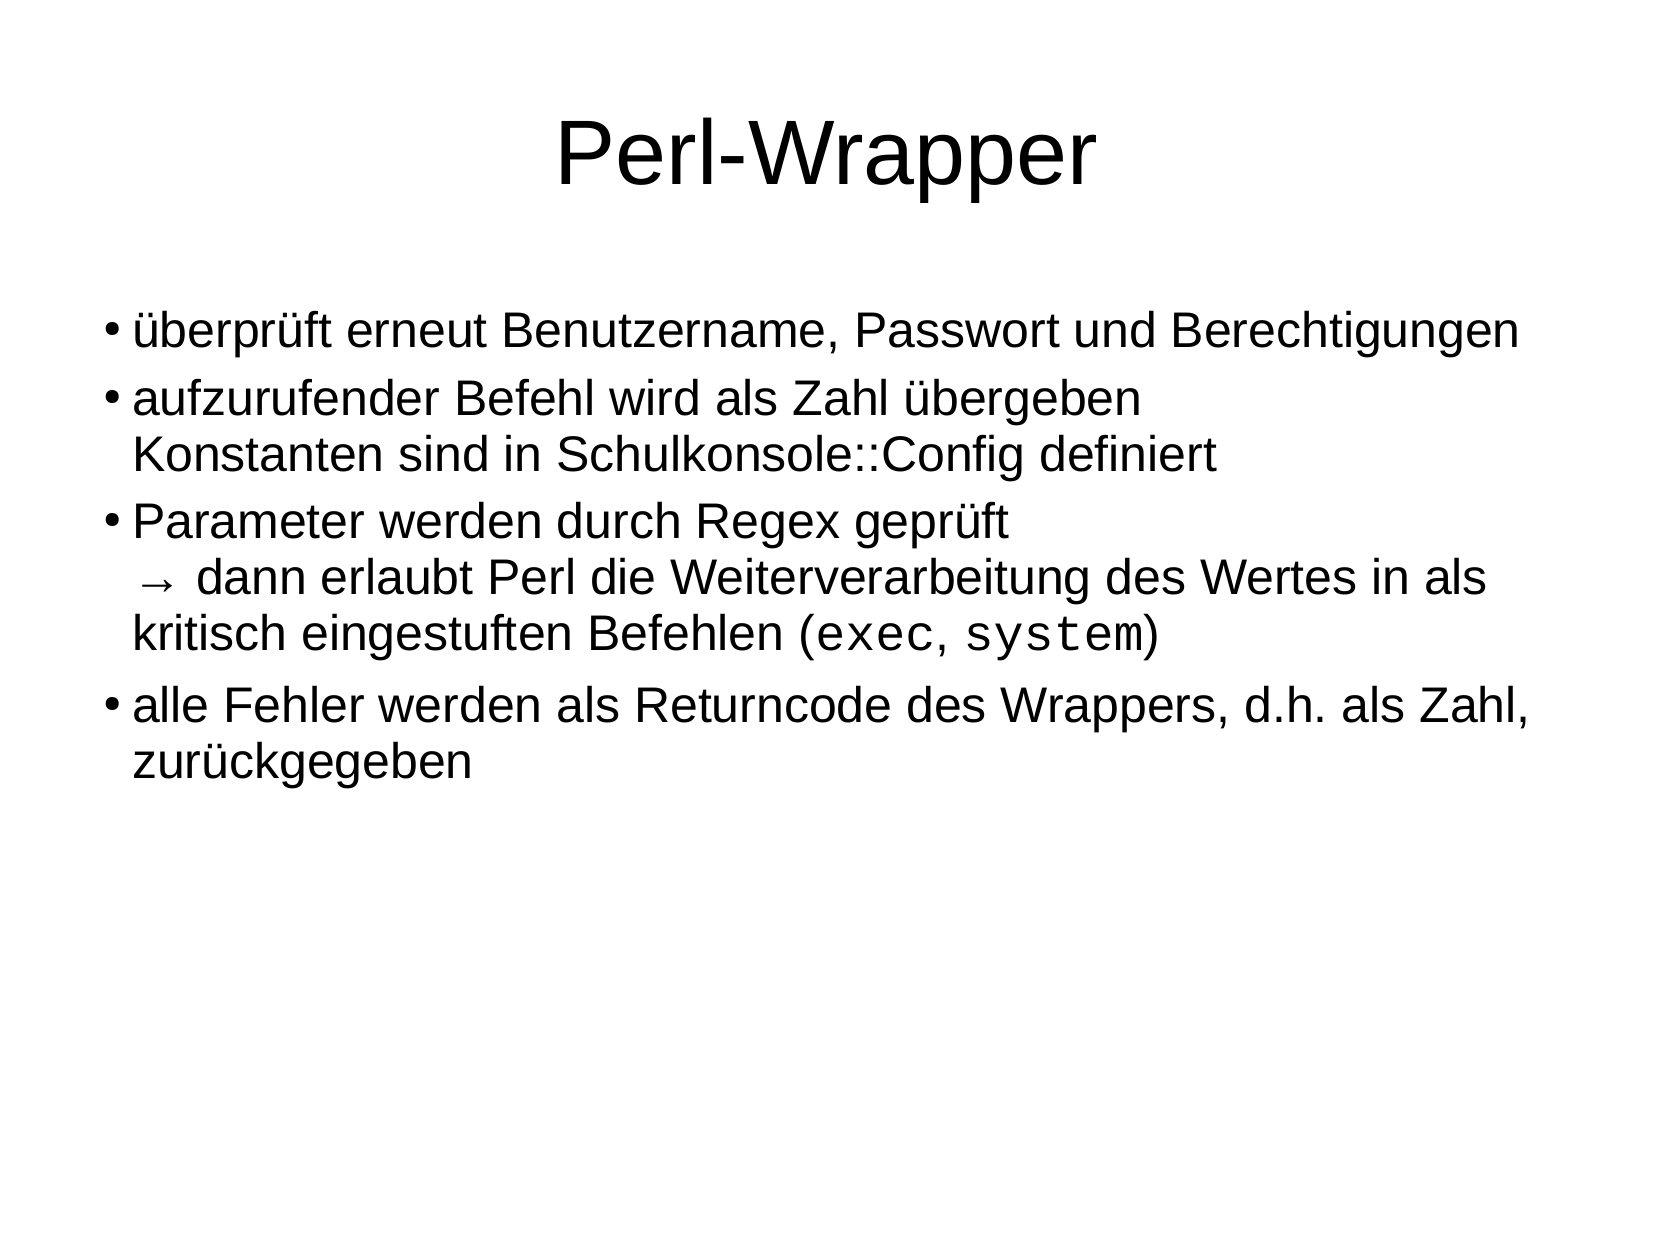

# Perl-Wrapper
überprüft erneut Benutzername, Passwort und Berechtigungen
aufzurufender Befehl wird als Zahl übergeben
Konstanten sind in Schulkonsole::Config definiert
Parameter werden durch Regex geprüft
→ dann erlaubt Perl die Weiterverarbeitung des Wertes in als kritisch eingestuften Befehlen (exec, system)
alle Fehler werden als Returncode des Wrappers, d.h. als Zahl, zurückgegeben